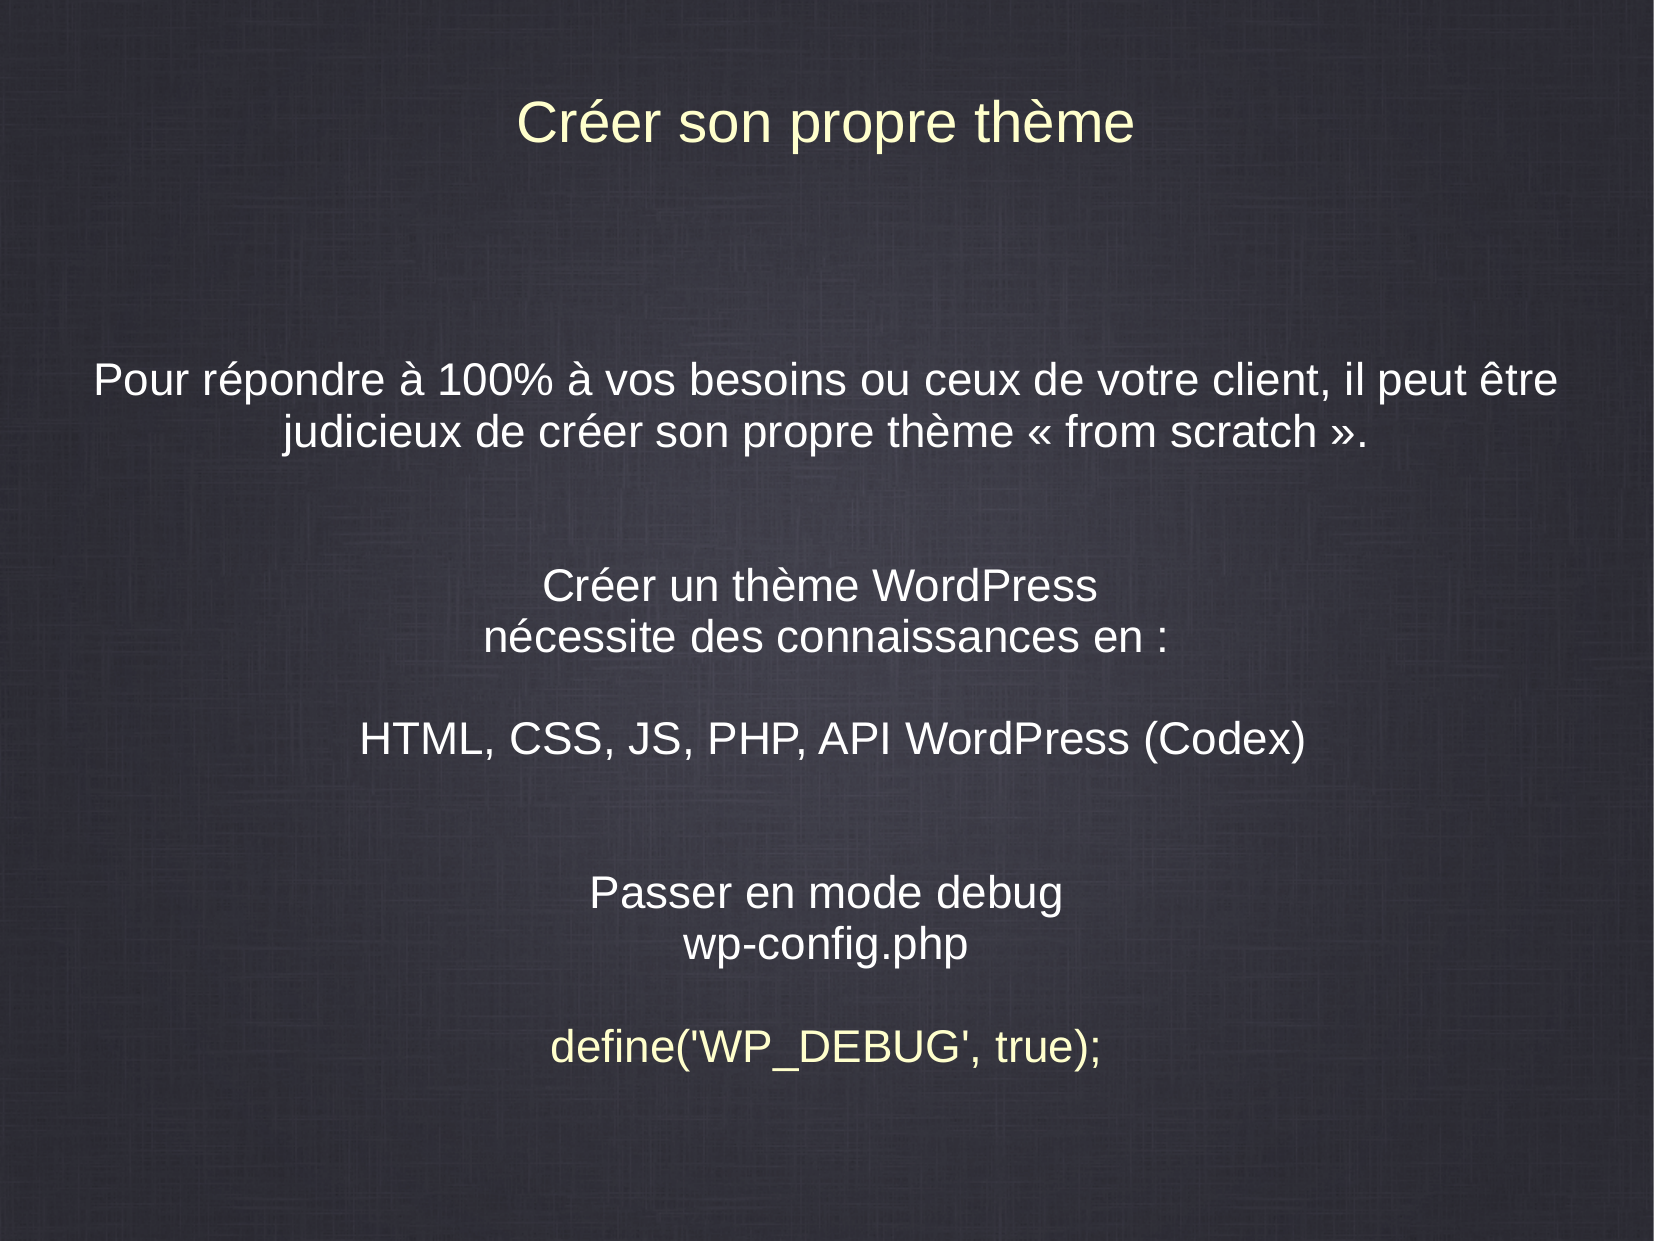

Créer son propre thème
Pour répondre à 100% à vos besoins ou ceux de votre client, il peut être judicieux de créer son propre thème « from scratch ».
Créer un thème WordPress
nécessite des connaissances en :
 HTML, CSS, JS, PHP, API WordPress (Codex)
Passer en mode debug
wp-config.php
define('WP_DEBUG', true);